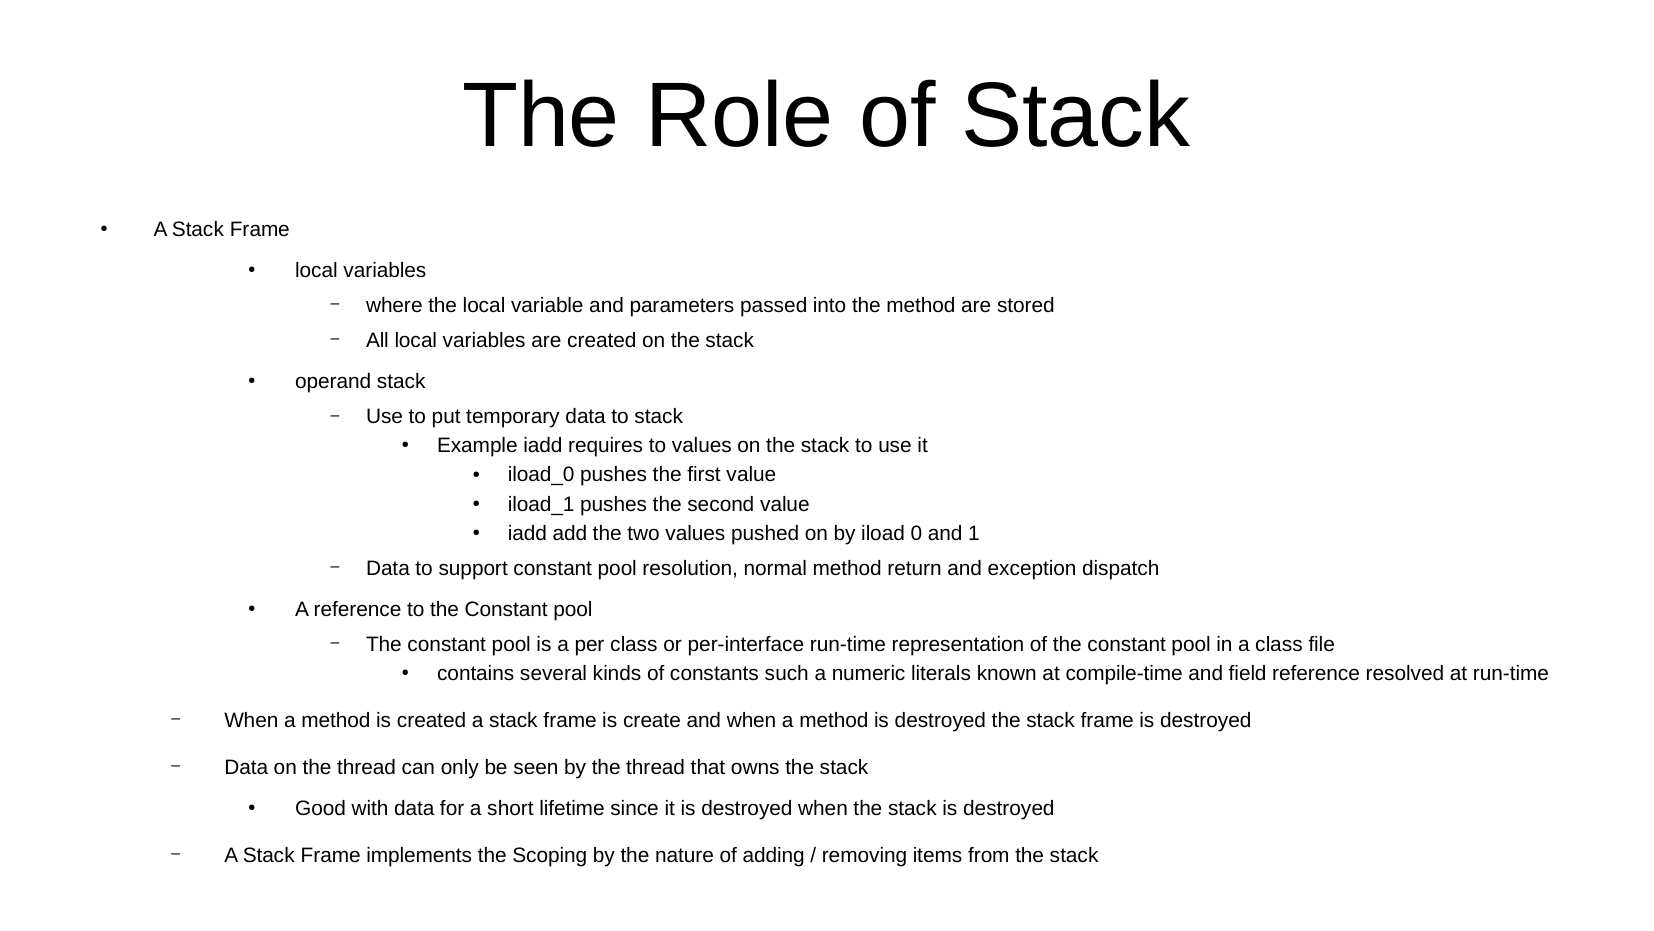

# The Role of Stack
A Stack Frame
local variables
where the local variable and parameters passed into the method are stored
All local variables are created on the stack
operand stack
Use to put temporary data to stack
Example iadd requires to values on the stack to use it
iload_0 pushes the first value
iload_1 pushes the second value
iadd add the two values pushed on by iload 0 and 1
Data to support constant pool resolution, normal method return and exception dispatch
A reference to the Constant pool
The constant pool is a per class or per-interface run-time representation of the constant pool in a class file
contains several kinds of constants such a numeric literals known at compile-time and field reference resolved at run-time
When a method is created a stack frame is create and when a method is destroyed the stack frame is destroyed
Data on the thread can only be seen by the thread that owns the stack
Good with data for a short lifetime since it is destroyed when the stack is destroyed
A Stack Frame implements the Scoping by the nature of adding / removing items from the stack